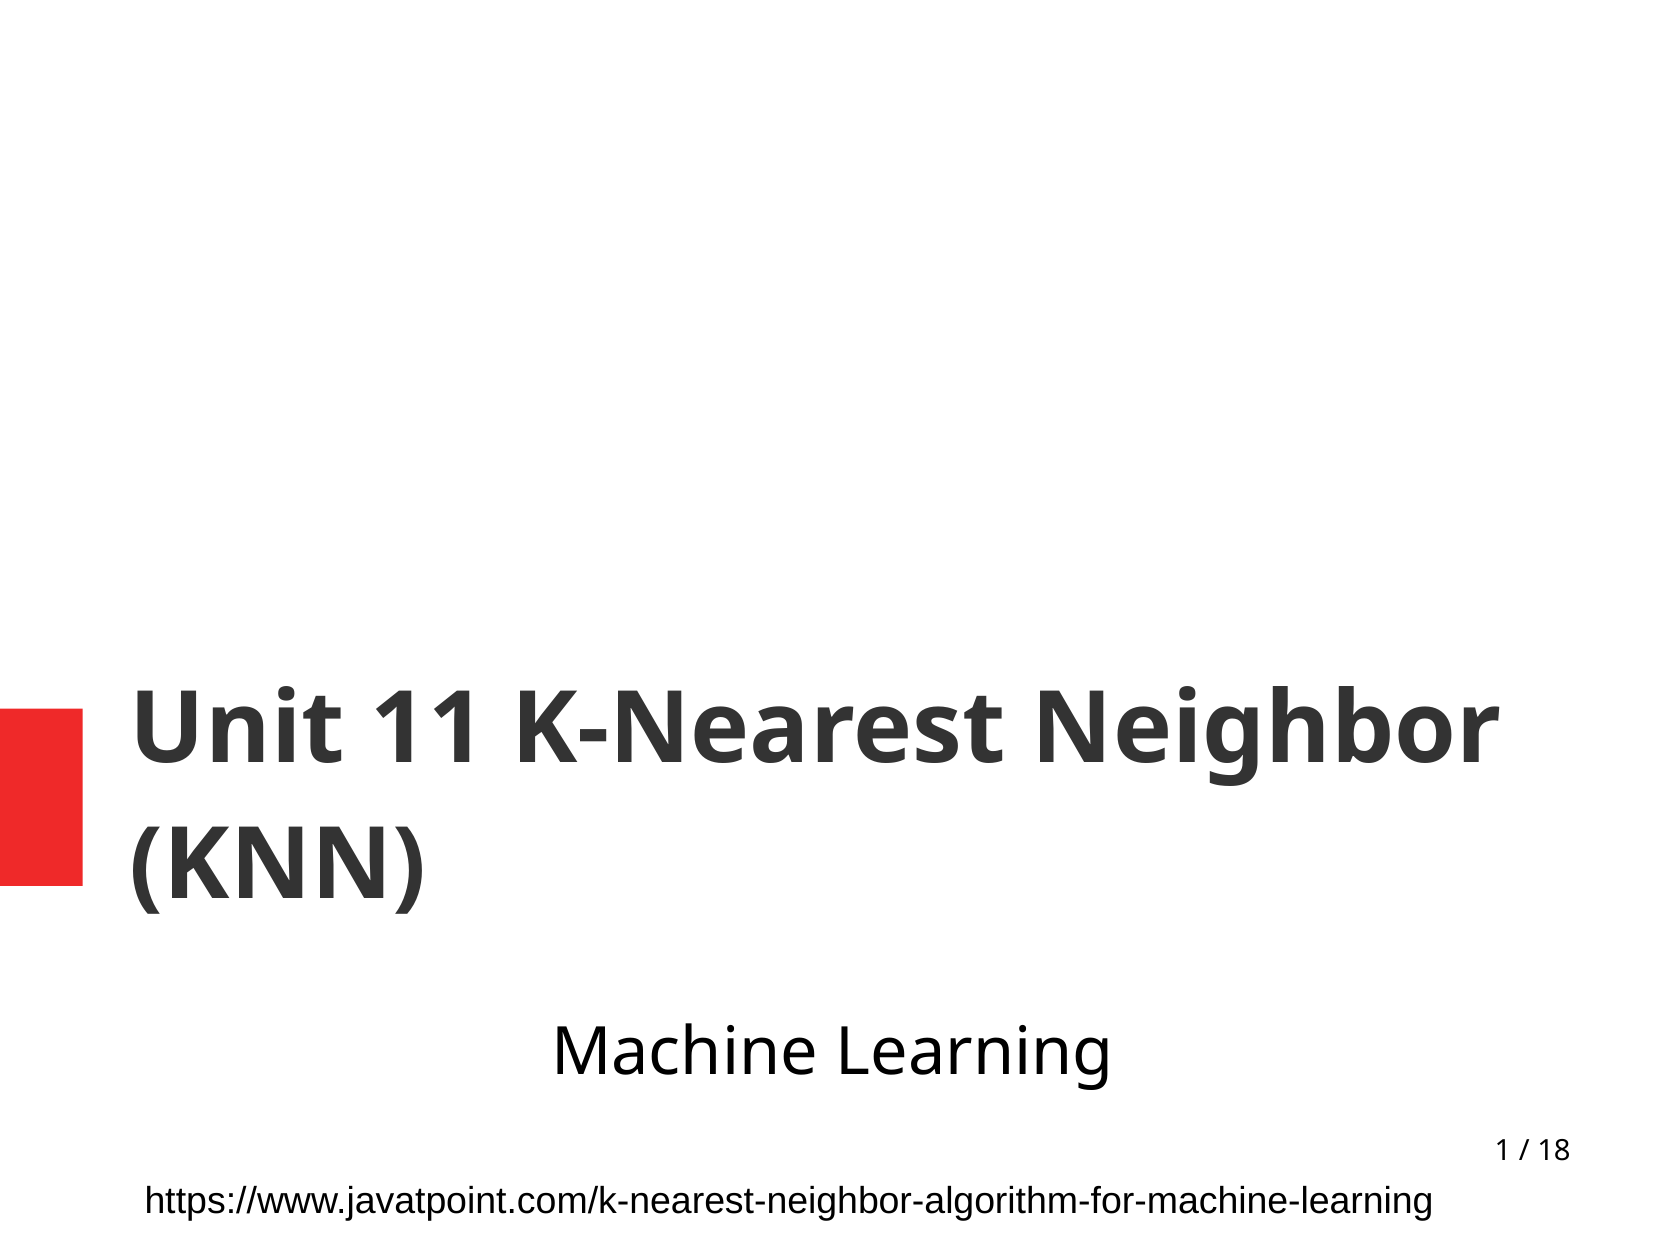

# Unit 11 K-Nearest Neighbor (KNN)
Machine Learning
1
https://www.javatpoint.com/k-nearest-neighbor-algorithm-for-machine-learning